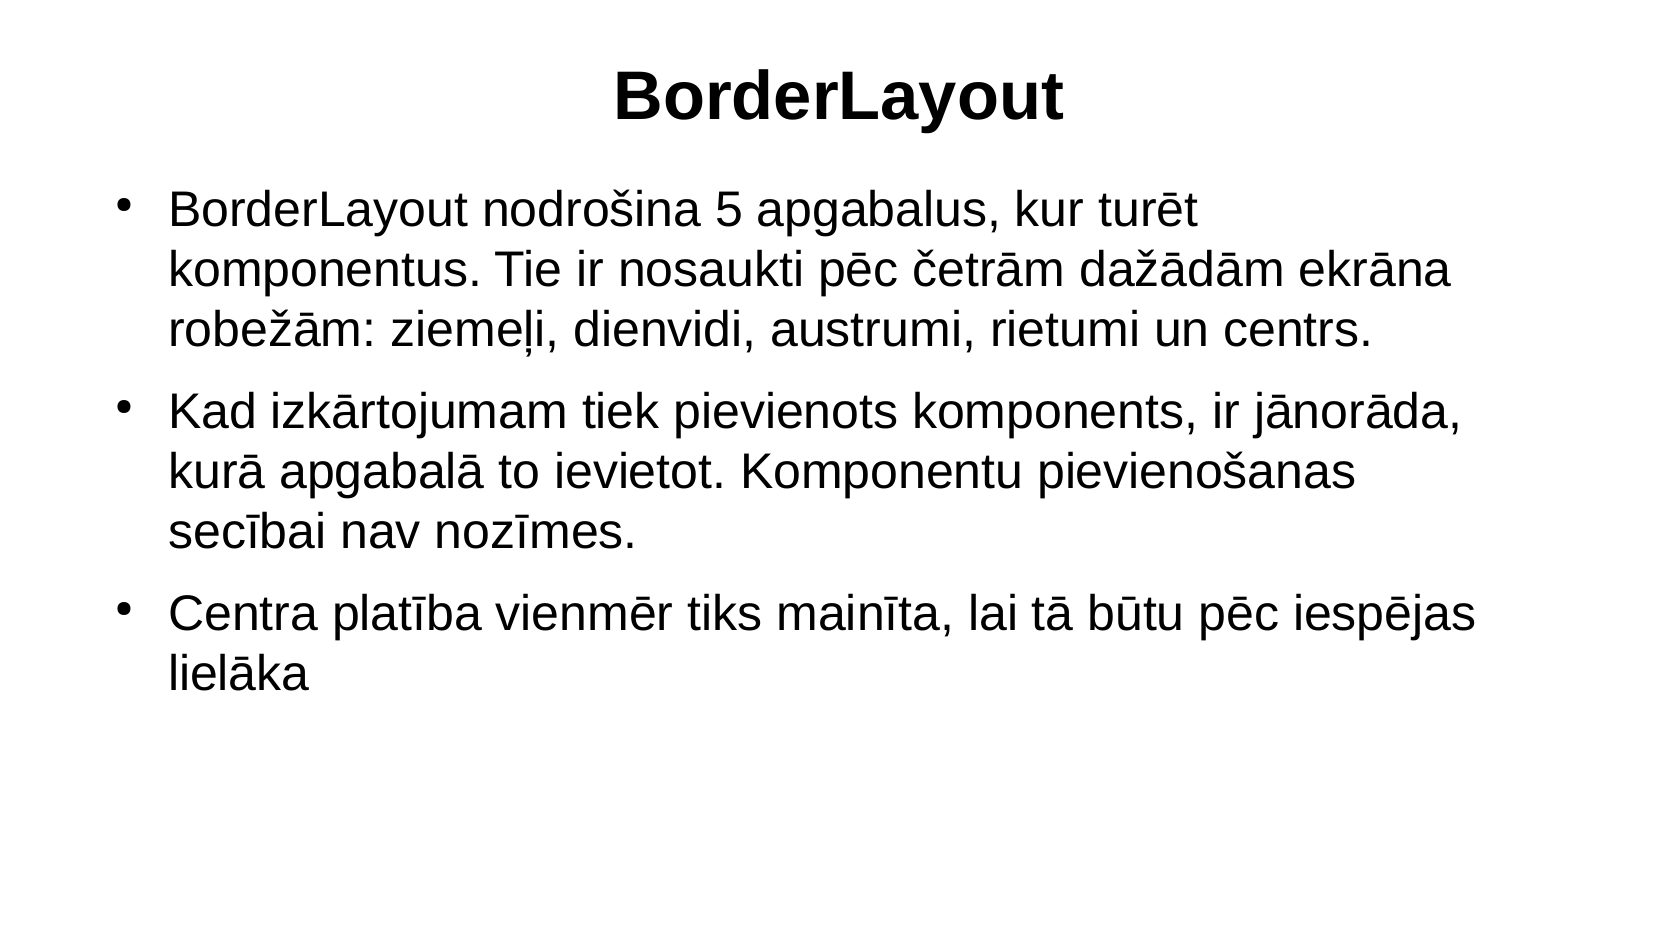

# BorderLayout
BorderLayout nodrošina 5 apgabalus, kur turēt komponentus. Tie ir nosaukti pēc četrām dažādām ekrāna robežām: ziemeļi, dienvidi, austrumi, rietumi un centrs.
Kad izkārtojumam tiek pievienots komponents, ir jānorāda, kurā apgabalā to ievietot. Komponentu pievienošanas secībai nav nozīmes.
Centra platība vienmēr tiks mainīta, lai tā būtu pēc iespējas lielāka